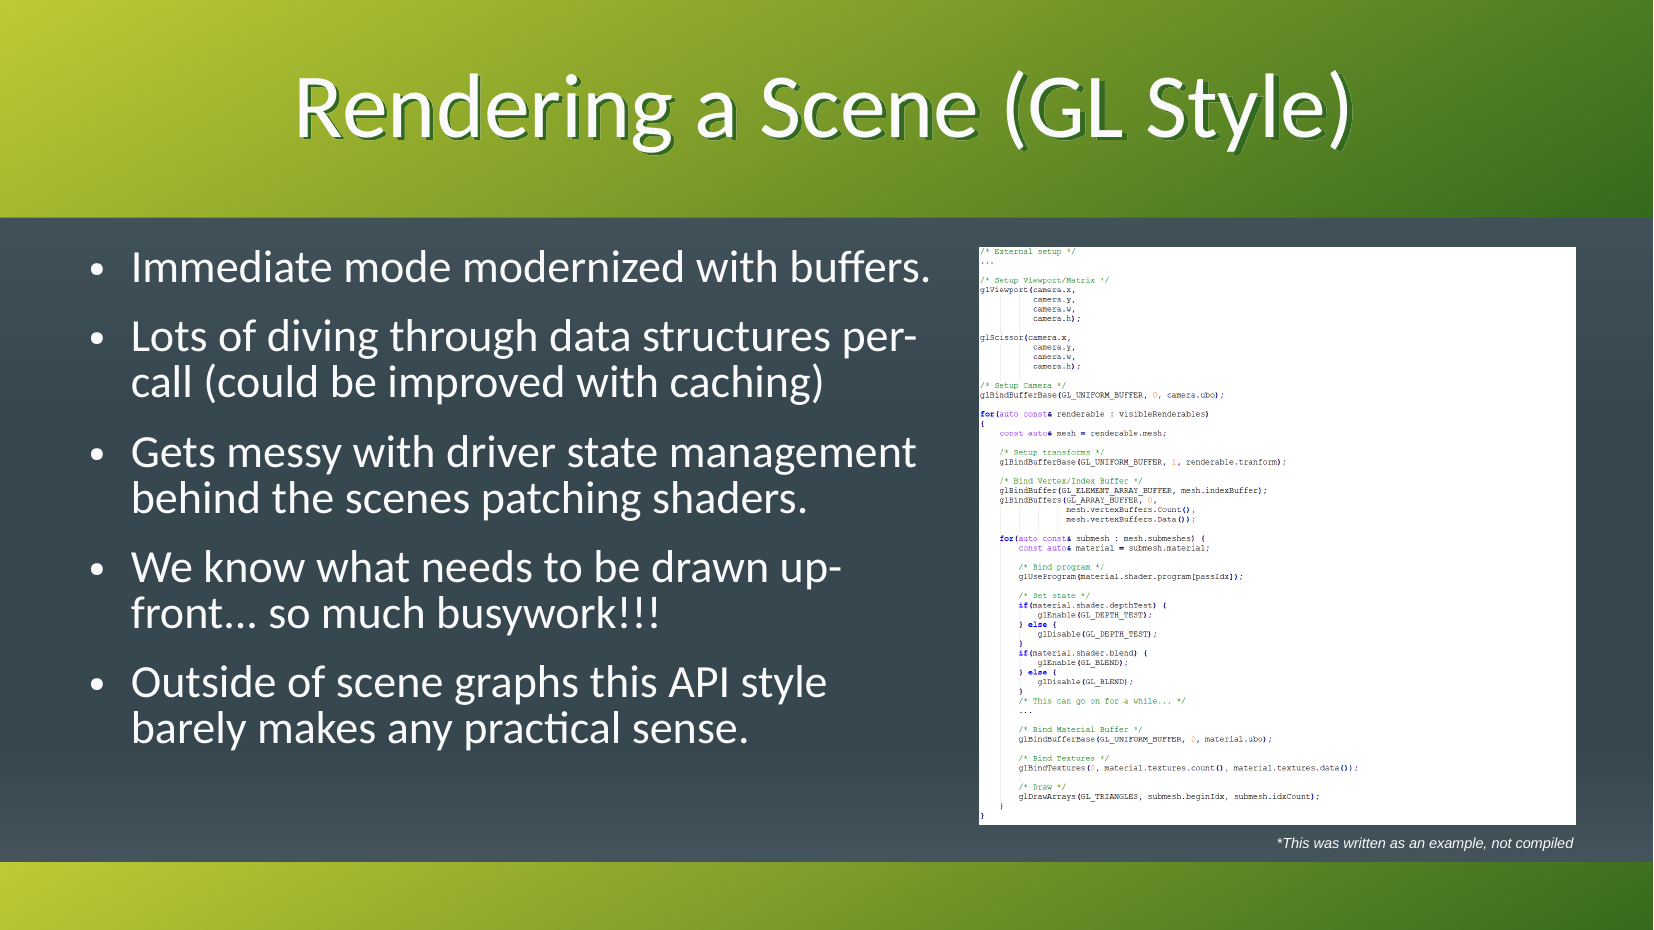

# Rendering a Scene (GL Style)
Immediate mode modernized with buffers.
Lots of diving through data structures per-call (could be improved with caching)
Gets messy with driver state management behind the scenes patching shaders.
We know what needs to be drawn up-front... so much busywork!!!
Outside of scene graphs this API style barely makes any practical sense.
*This was written as an example, not compiled